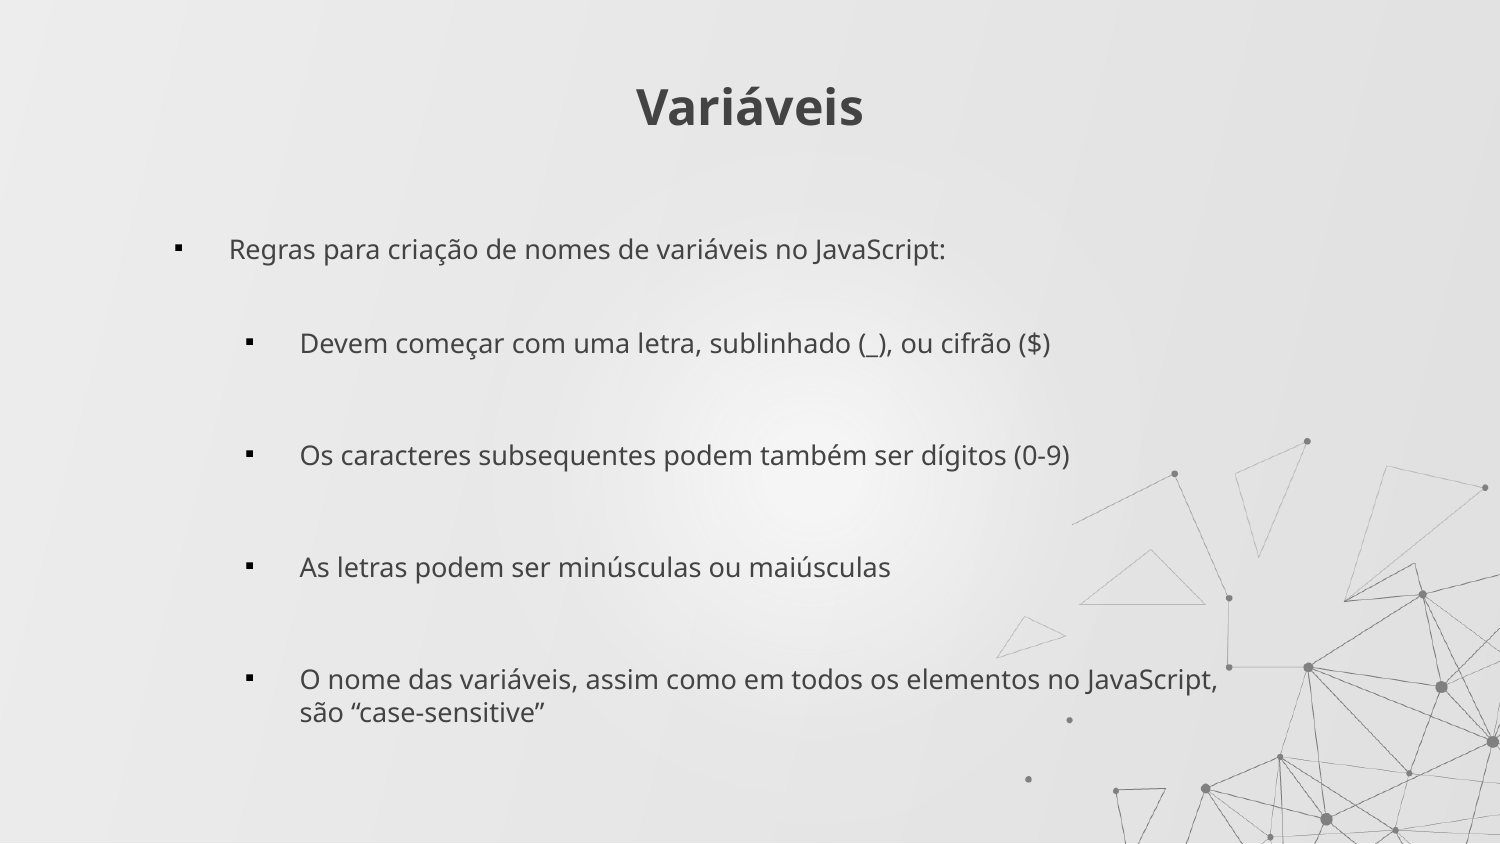

Variáveis
# Regras para criação de nomes de variáveis no JavaScript:
Devem começar com uma letra, sublinhado (_), ou cifrão ($)
Os caracteres subsequentes podem também ser dígitos (0-9)
As letras podem ser minúsculas ou maiúsculas
O nome das variáveis, assim como em todos os elementos no JavaScript, são “case-sensitive”